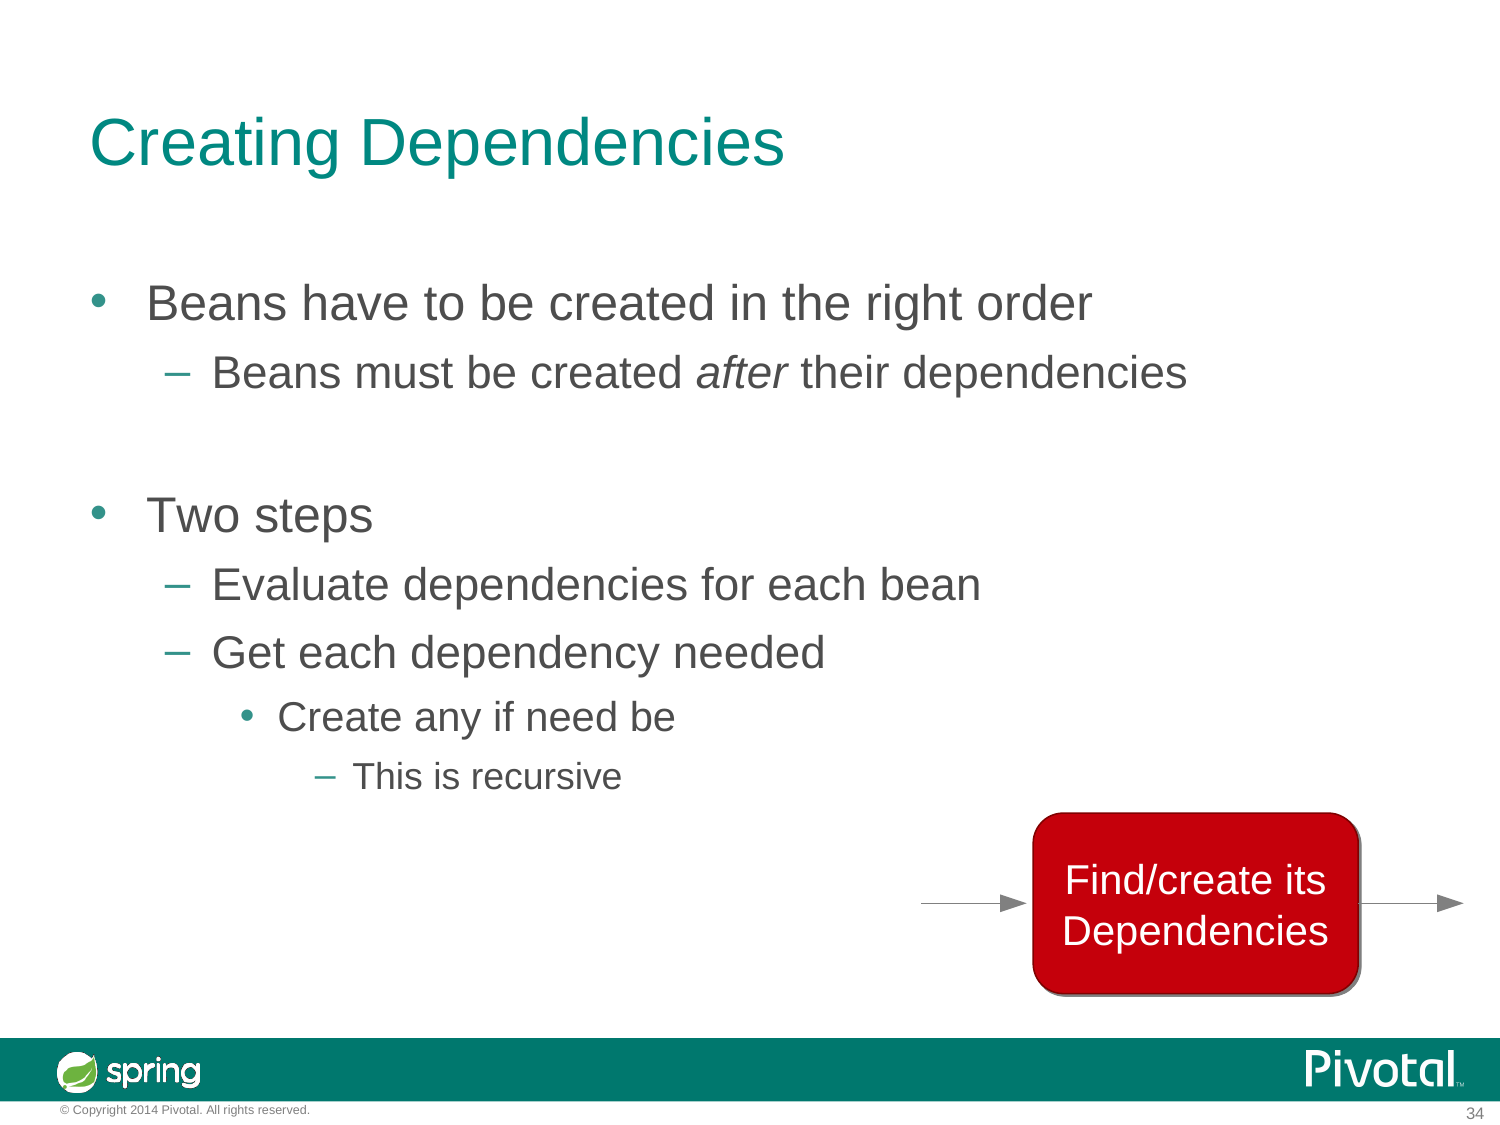

# Creating Dependencies
Beans have to be created in the right order
Beans must be created after their dependencies
Two steps
Evaluate dependencies for each bean
Get each dependency needed
Create any if need be
This is recursive
Find/create its Dependencies